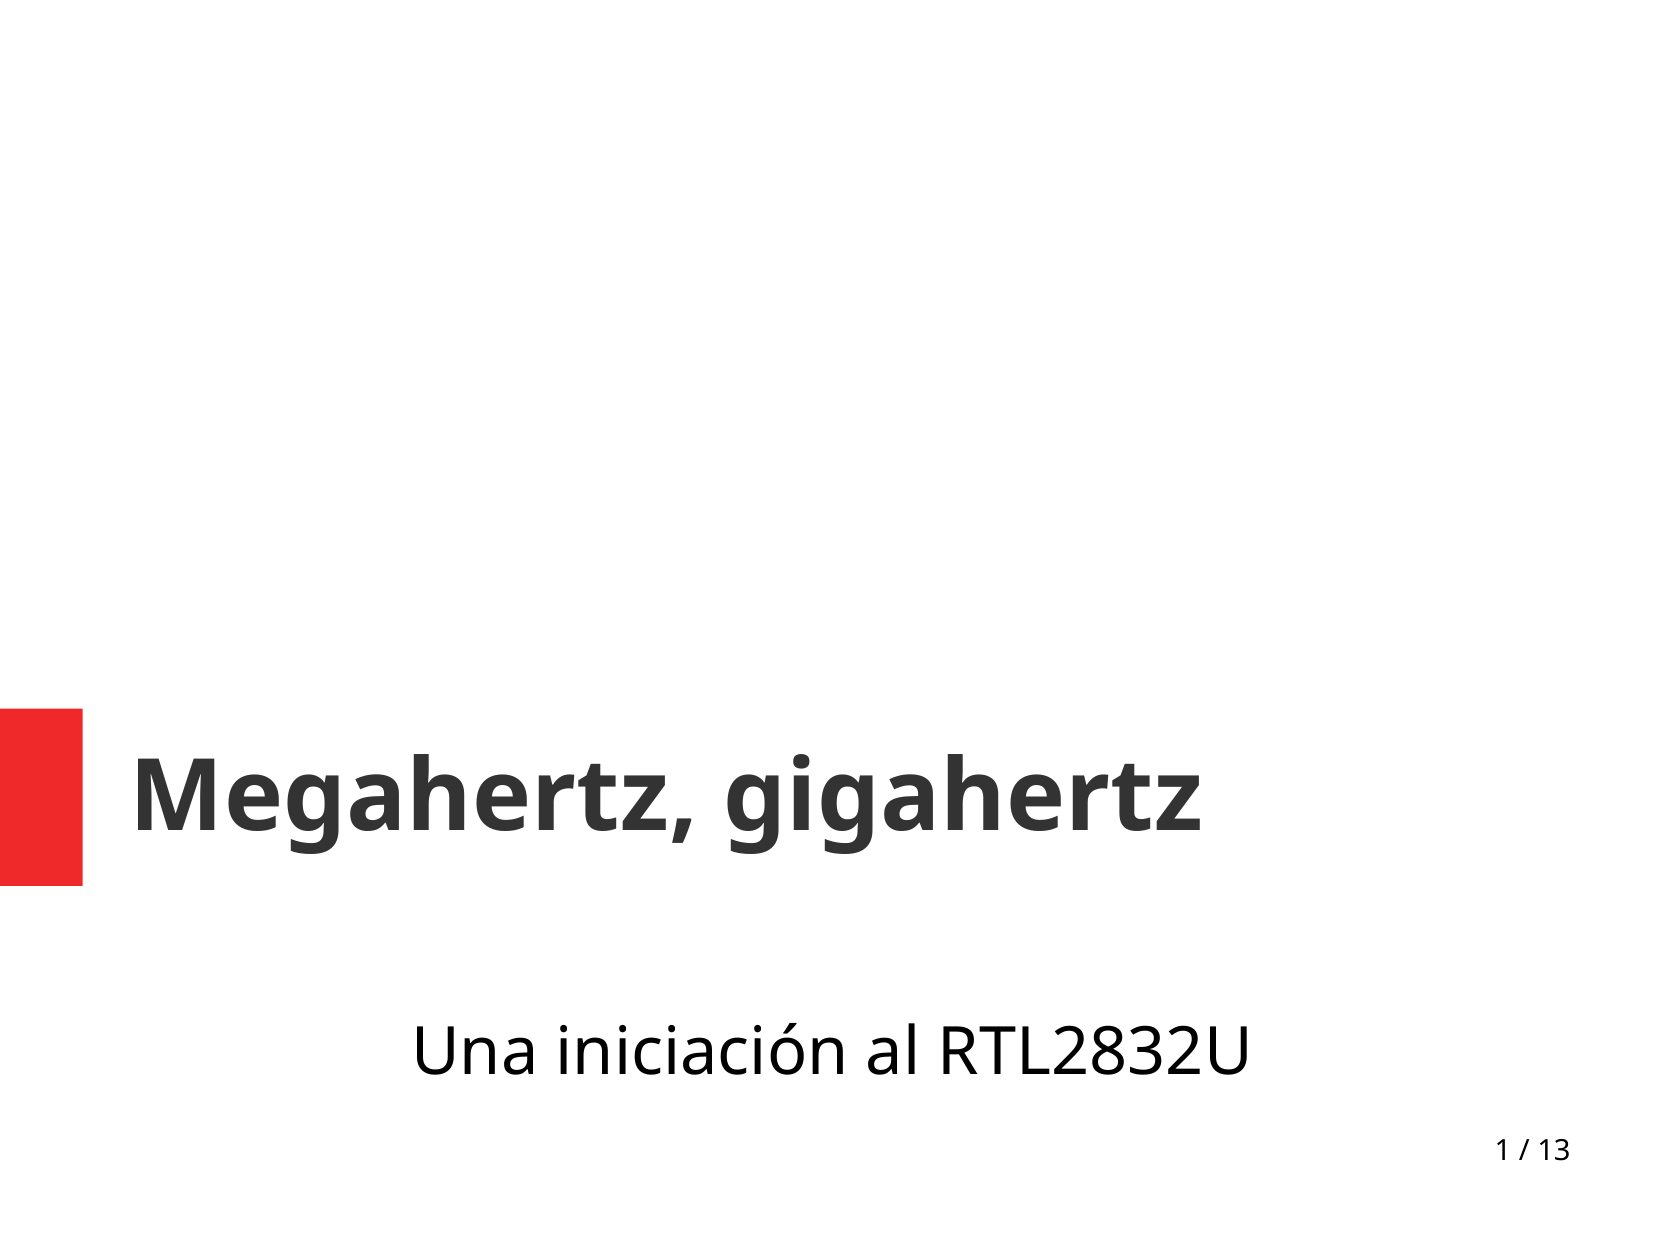

# Megahertz, gigahertz
Una iniciación al RTL2832U
1